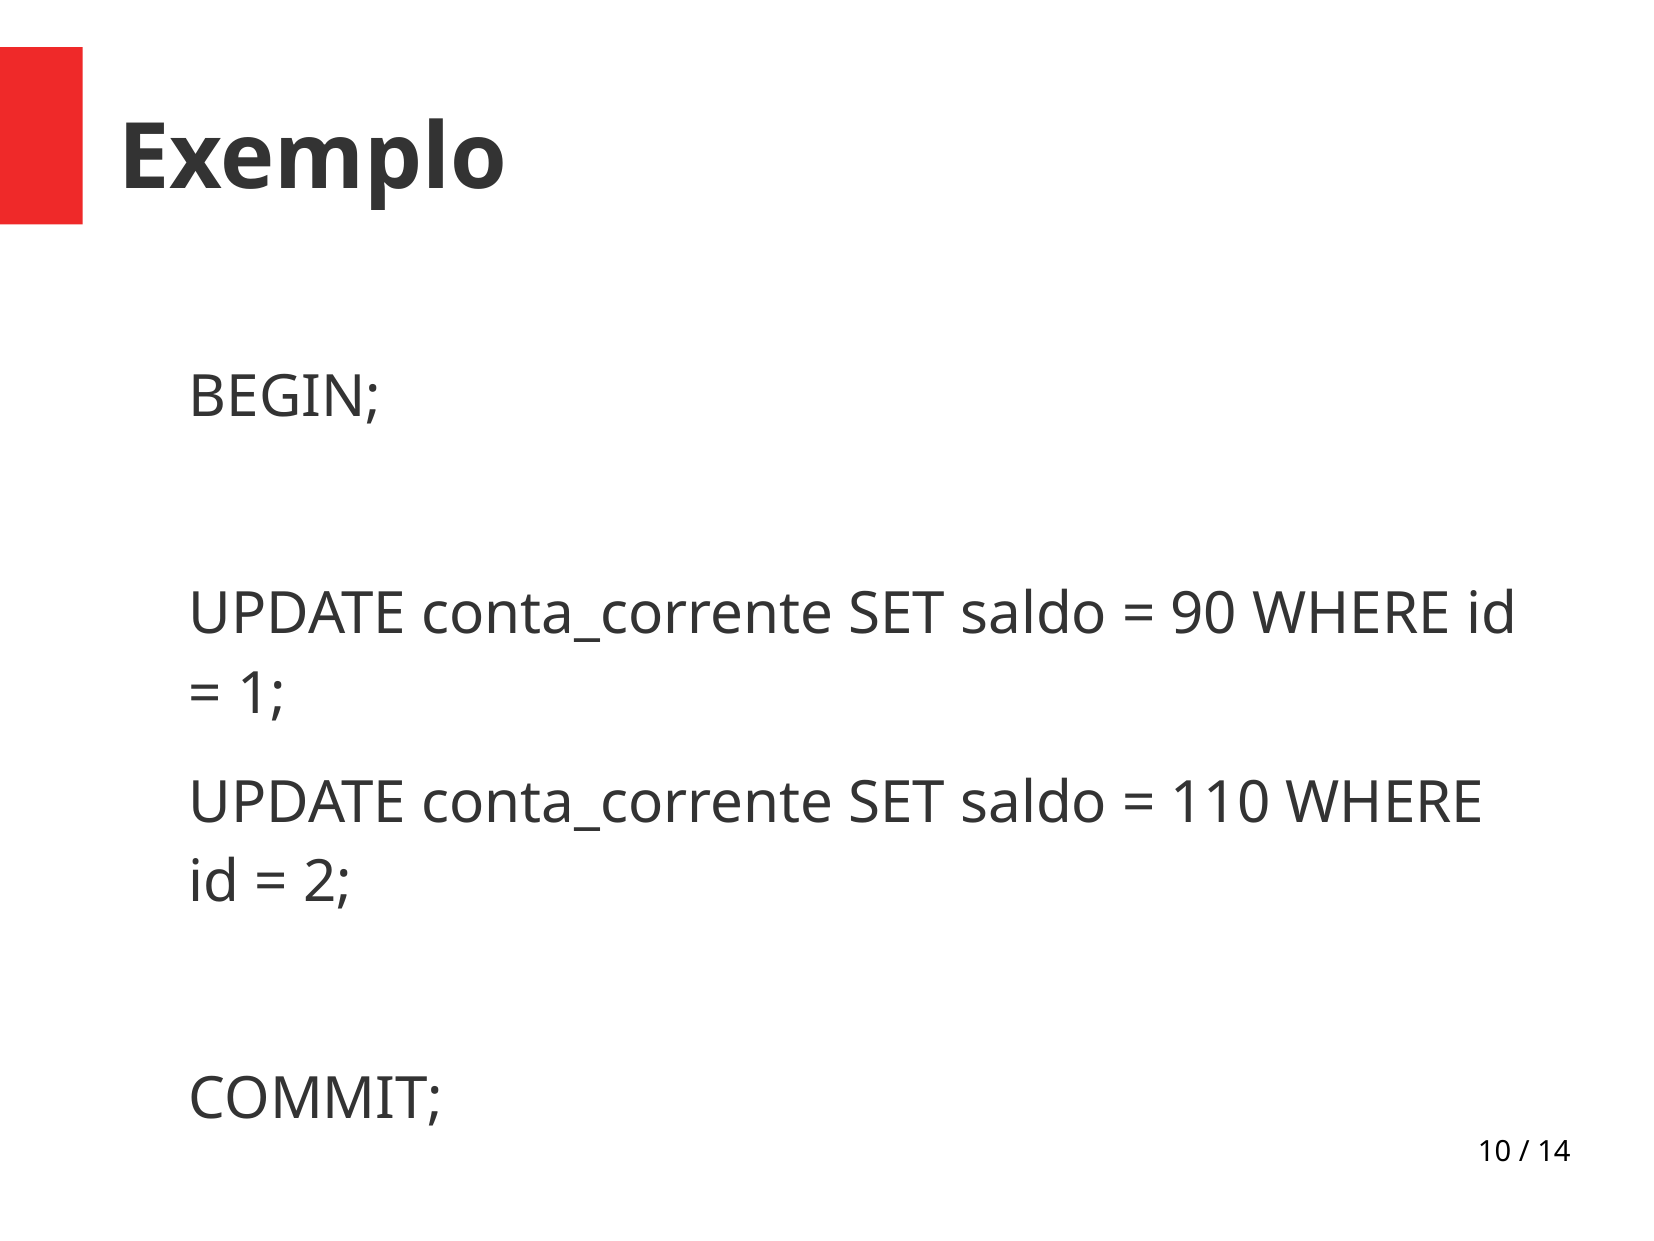

# Exemplo
BEGIN;
UPDATE conta_corrente SET saldo = 90 WHERE id = 1;
UPDATE conta_corrente SET saldo = 110 WHERE id = 2;
COMMIT;
10